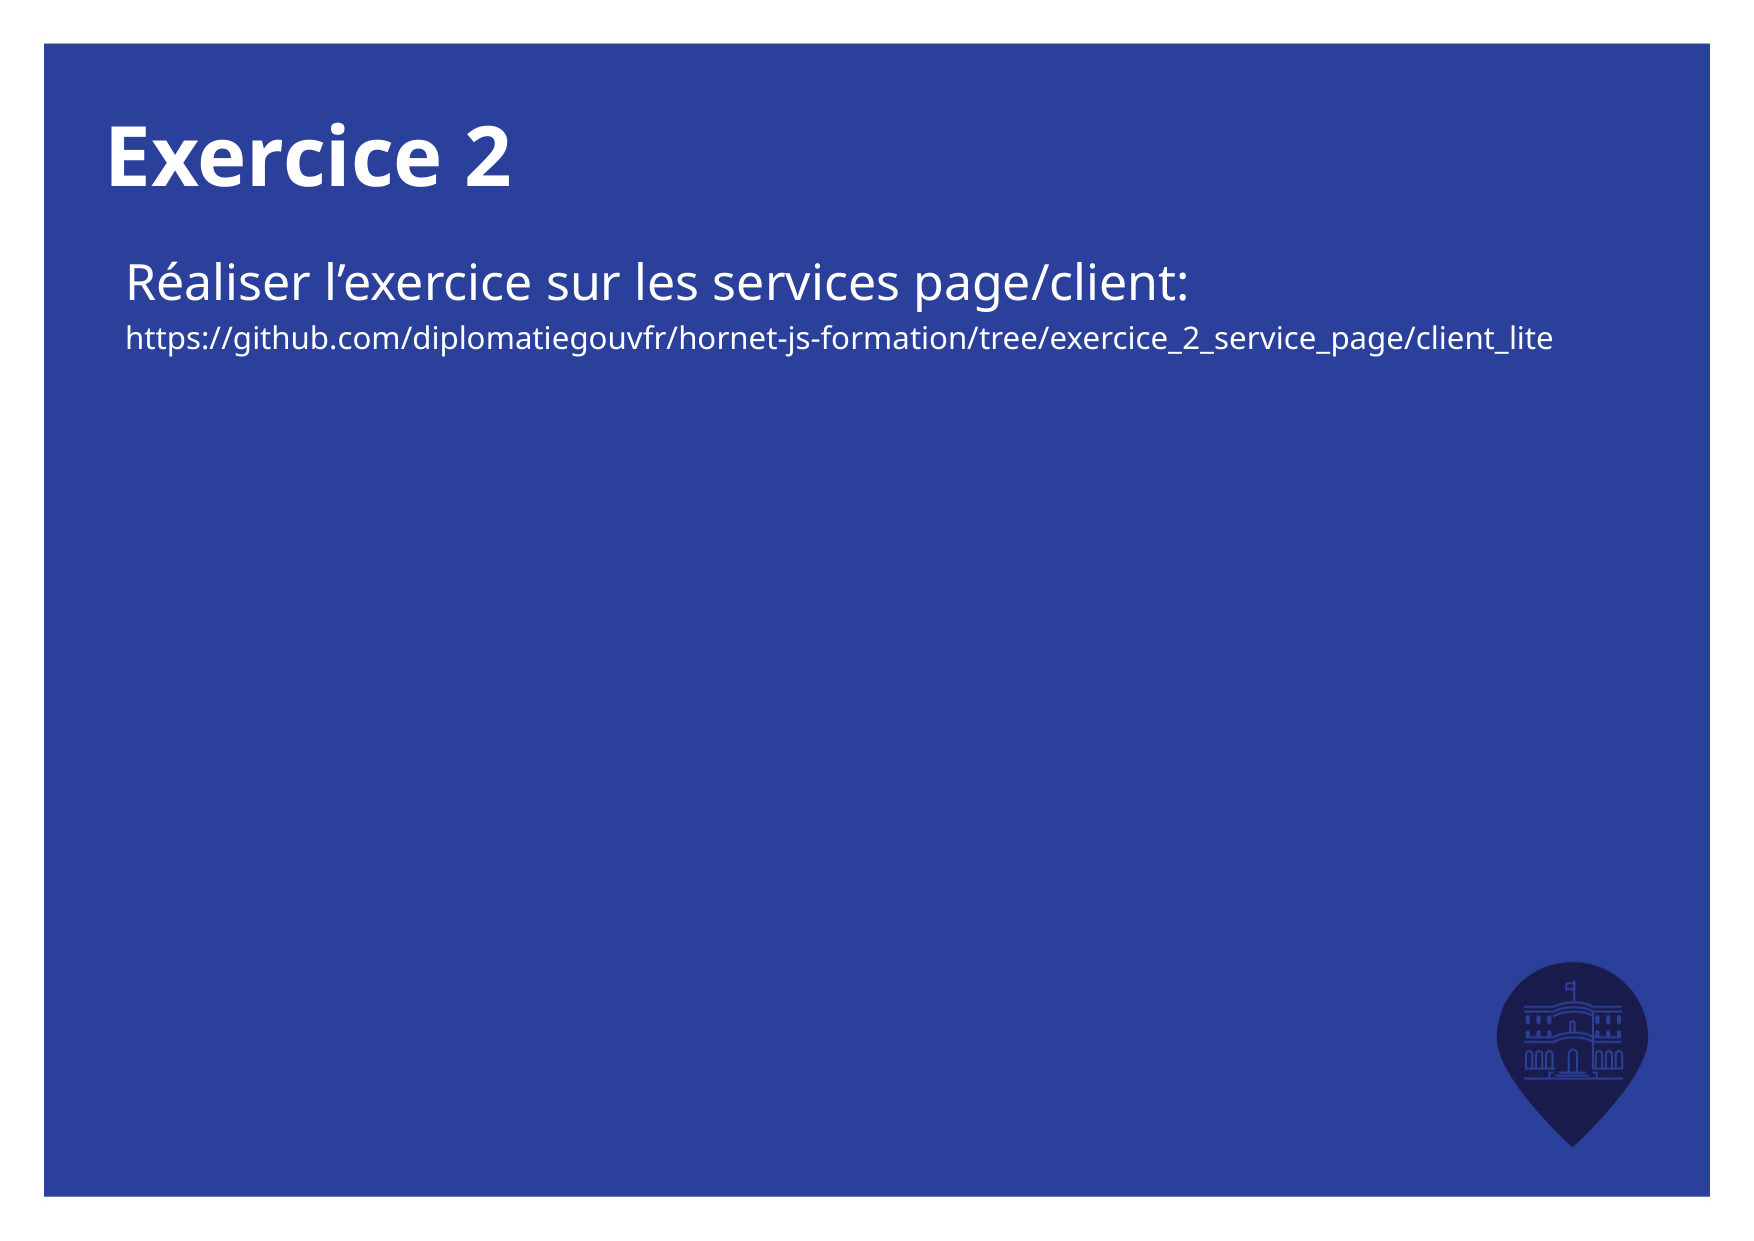

# Exercice 2
Réaliser l’exercice sur les services page/client:
https://github.com/diplomatiegouvfr/hornet-js-formation/tree/exercice_2_service_page/client_lite